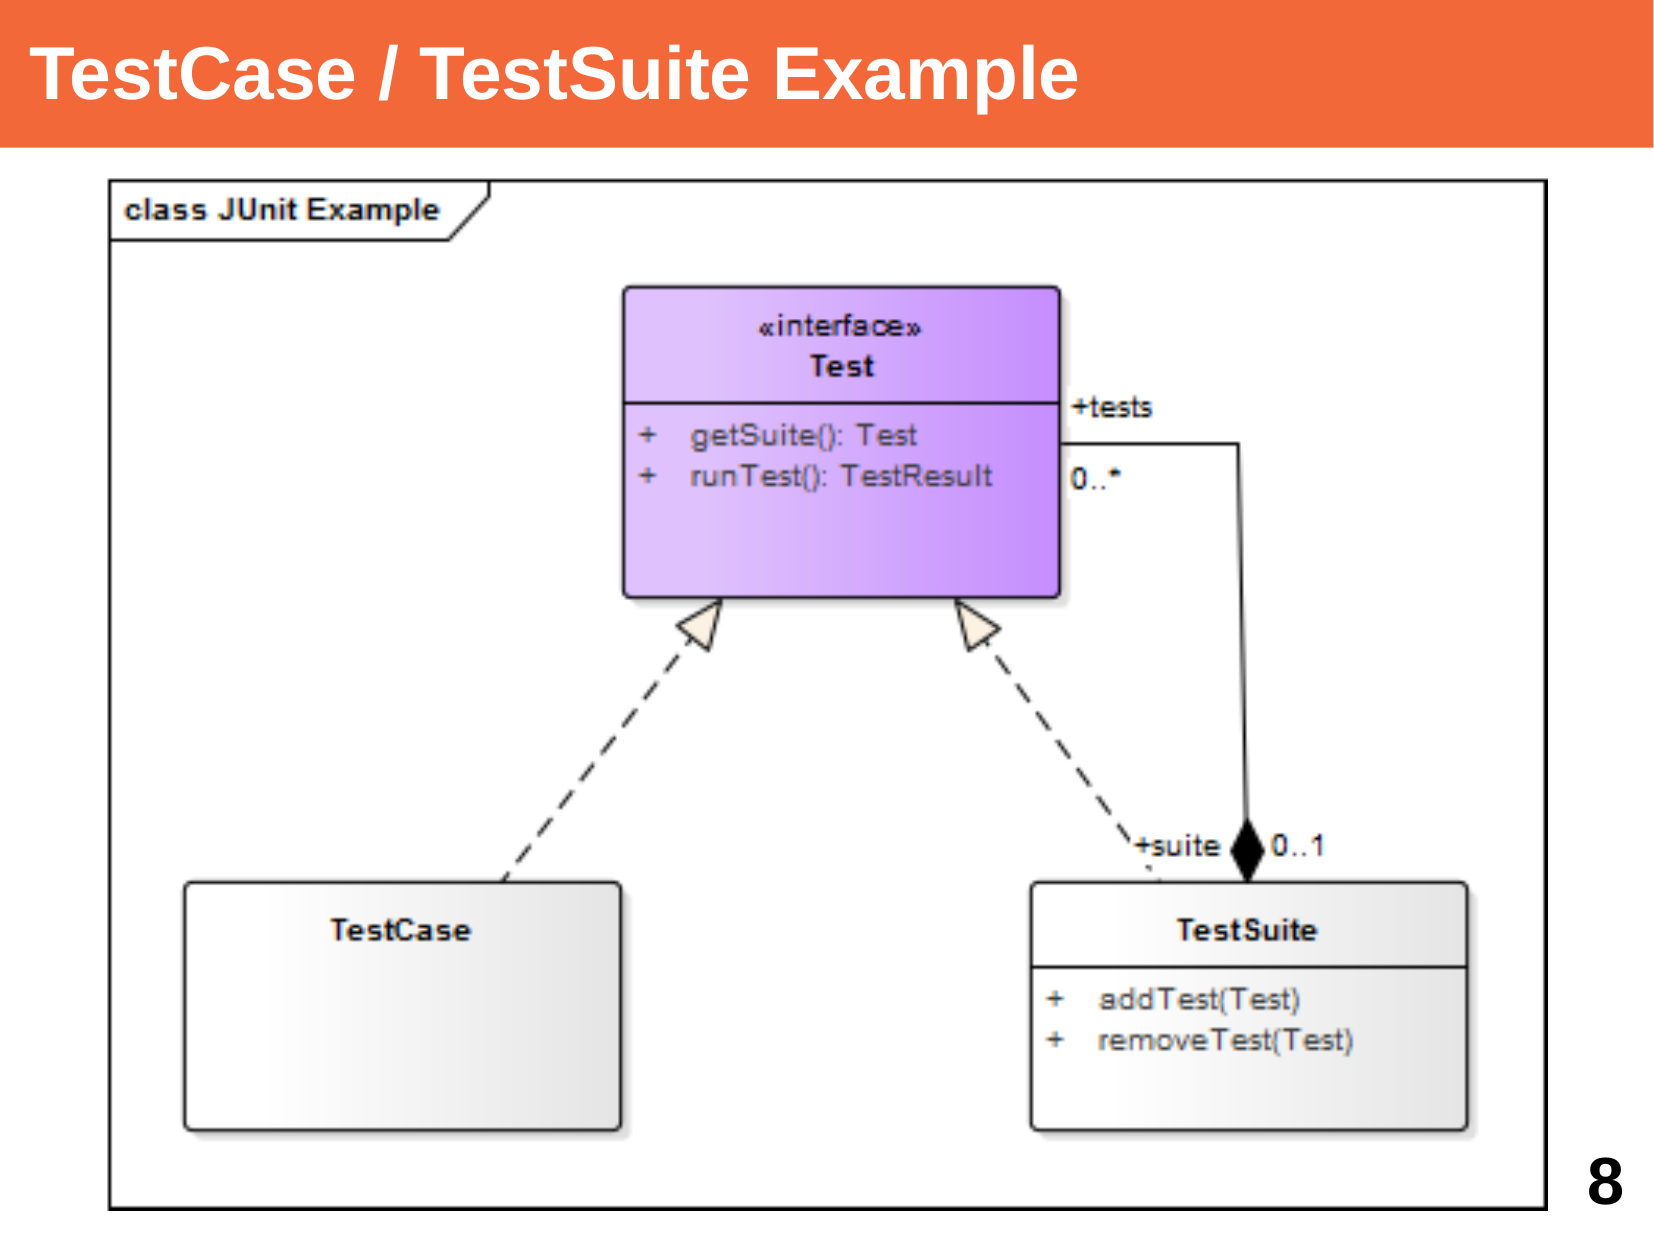

# TestCase / TestSuite Example
Advanced Design and Programming
8
© 2018 Dirk Riehle - All Rights Reserved